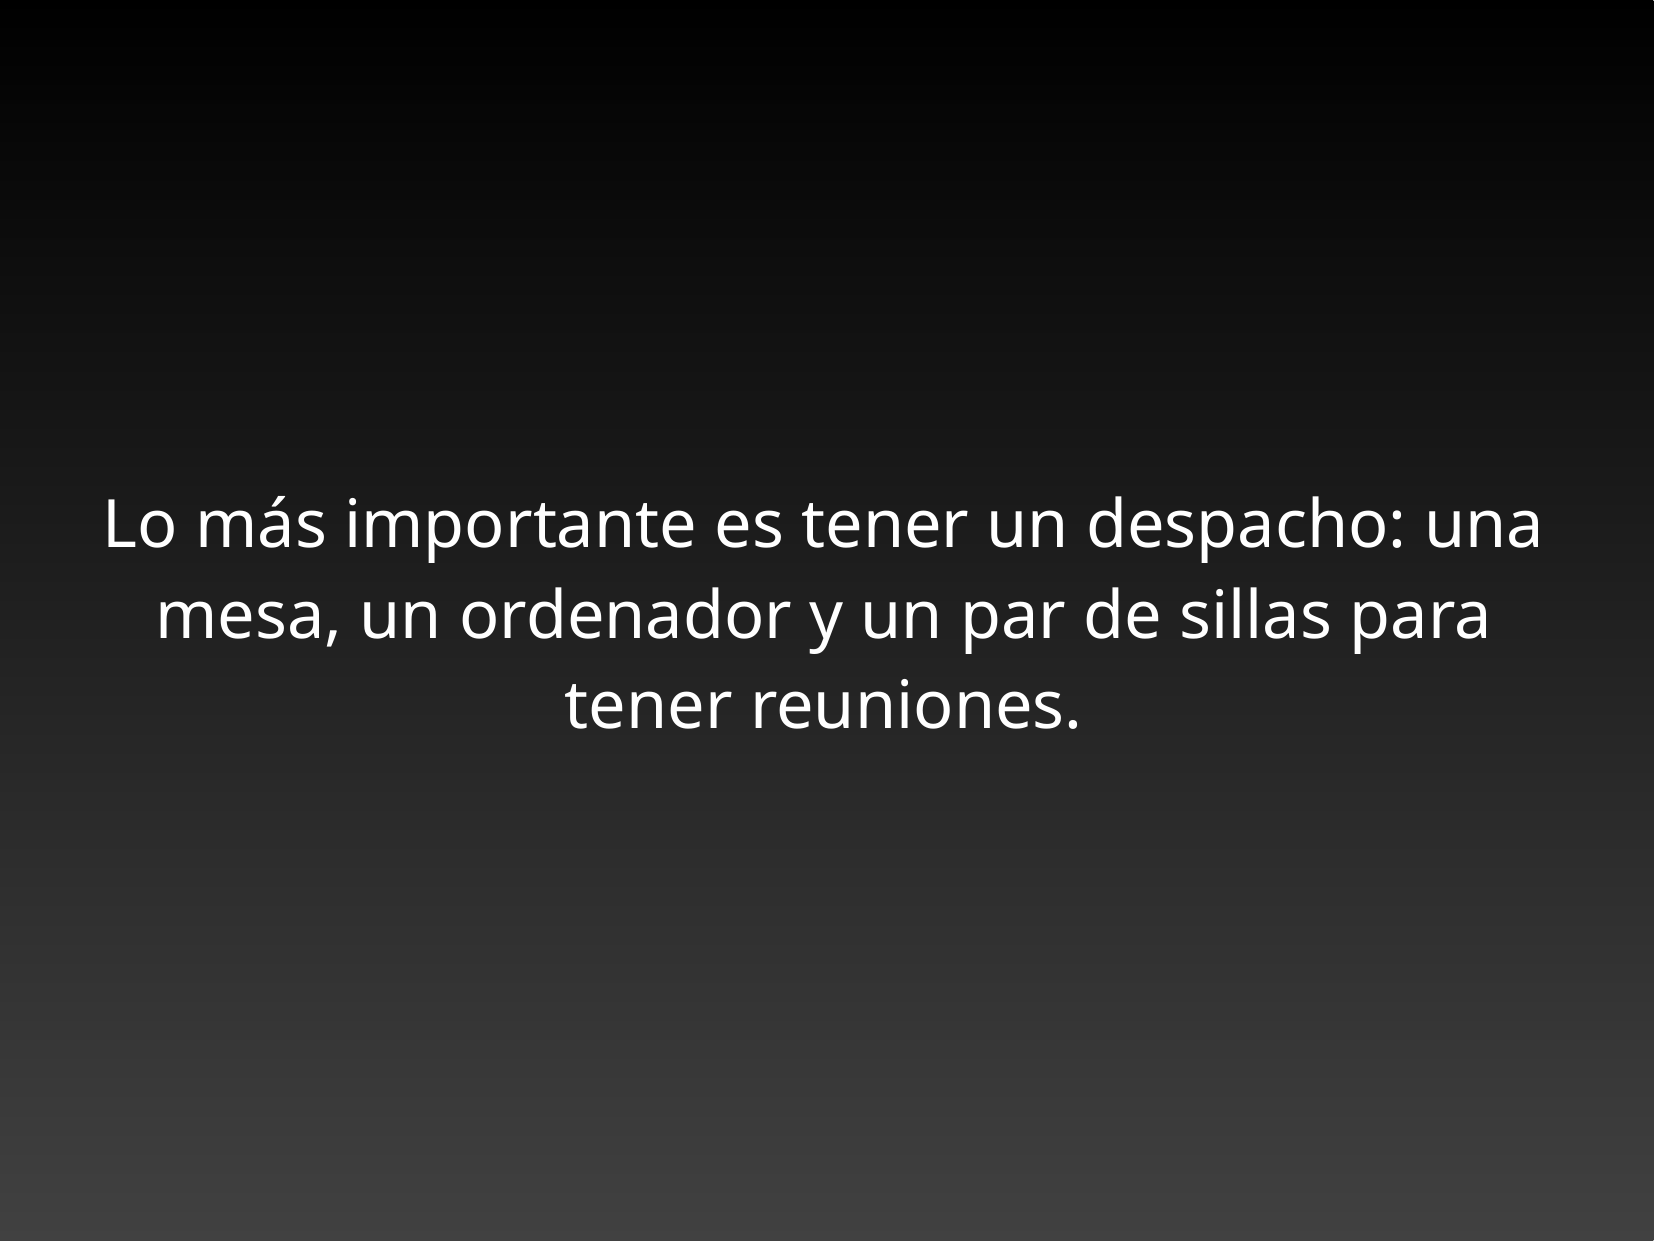

# Lo más importante es tener un despacho: una mesa, un ordenador y un par de sillas para tener reuniones.